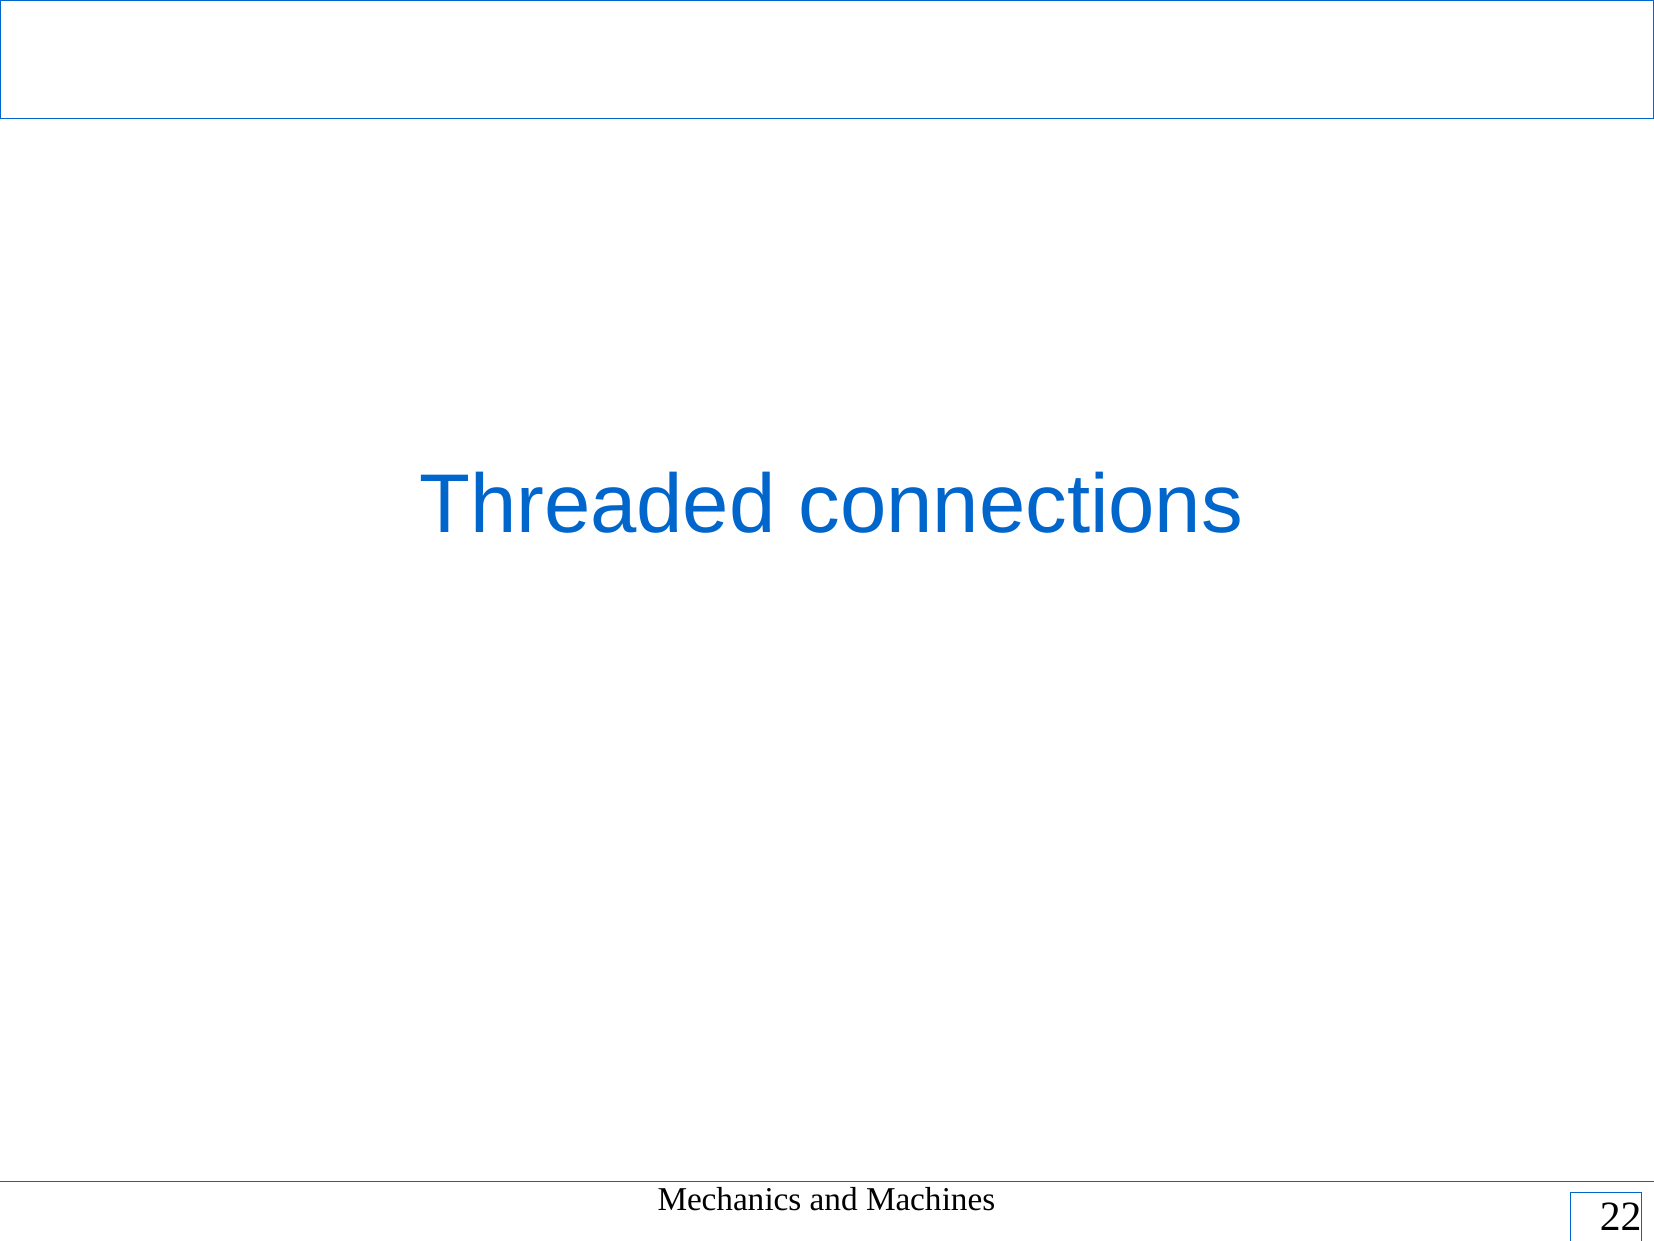

#
Threaded connections
Mechanics and Machines
22